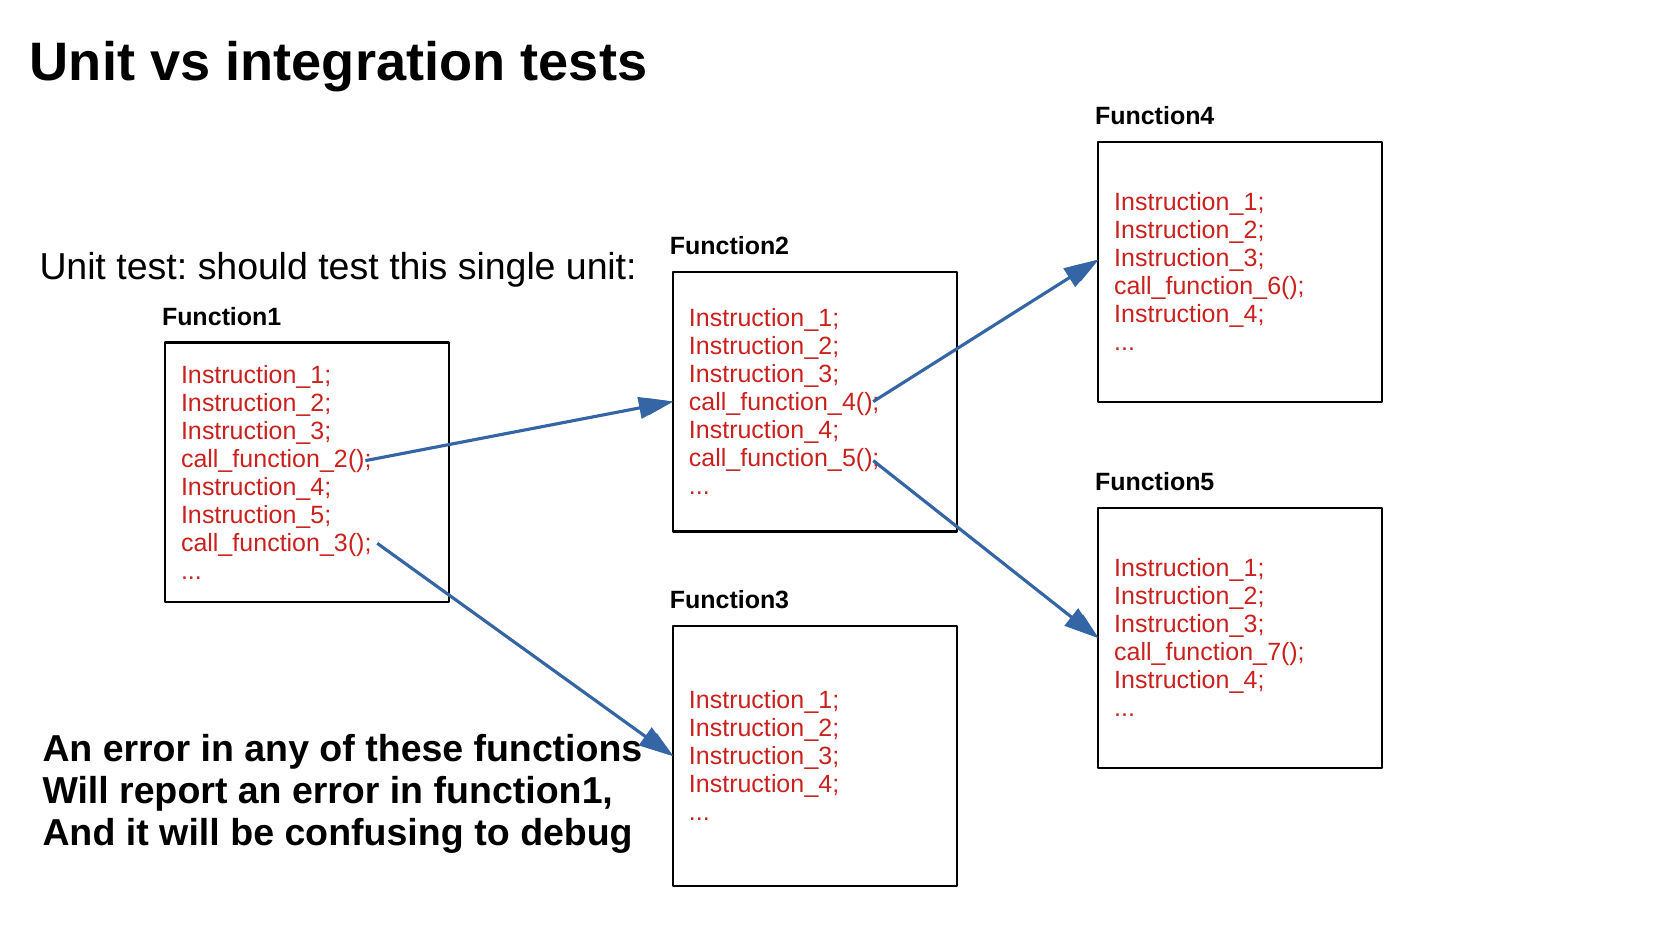

Unit vs integration tests
Function4
Instruction_1;
Instruction_2;
Instruction_3;
call_function_6();
Instruction_4;
...
Function2
Unit test: should test this single unit:
Instruction_1;
Instruction_2;
Instruction_3;
call_function_4();
Instruction_4;
call_function_5();
...
Function1
Instruction_1;
Instruction_2;
Instruction_3;
call_function_2();
Instruction_4;
Instruction_5;
call_function_3();
...
Function5
Instruction_1;
Instruction_2;
Instruction_3;
call_function_7();
Instruction_4;
...
Function3
Instruction_1;
Instruction_2;
Instruction_3;
Instruction_4;
...
An error in any of these functions
Will report an error in function1,
And it will be confusing to debug